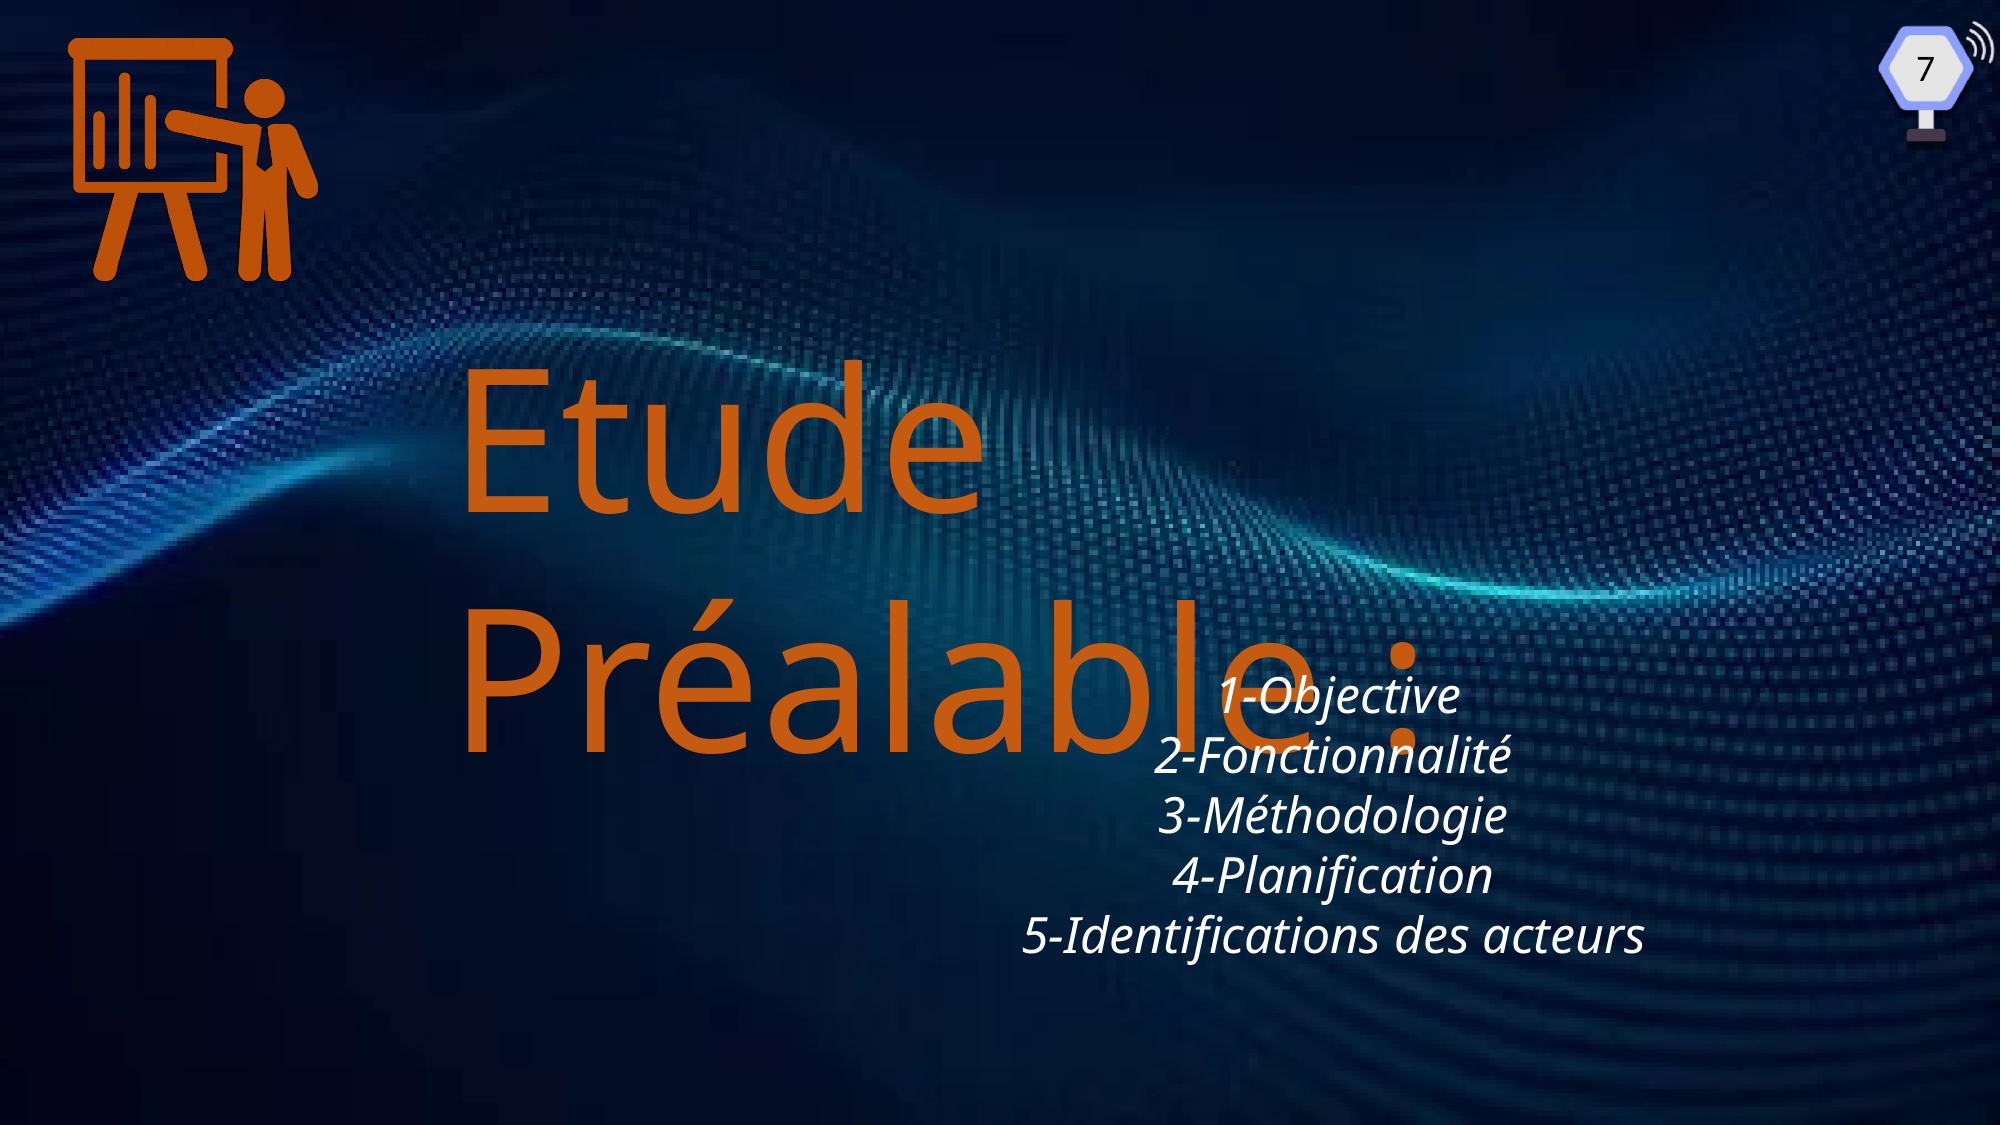

7
#
Etude Préalable :
 1-Objective
2-Fonctionnalité
3-Méthodologie
4-Planification
5-Identifications des acteurs